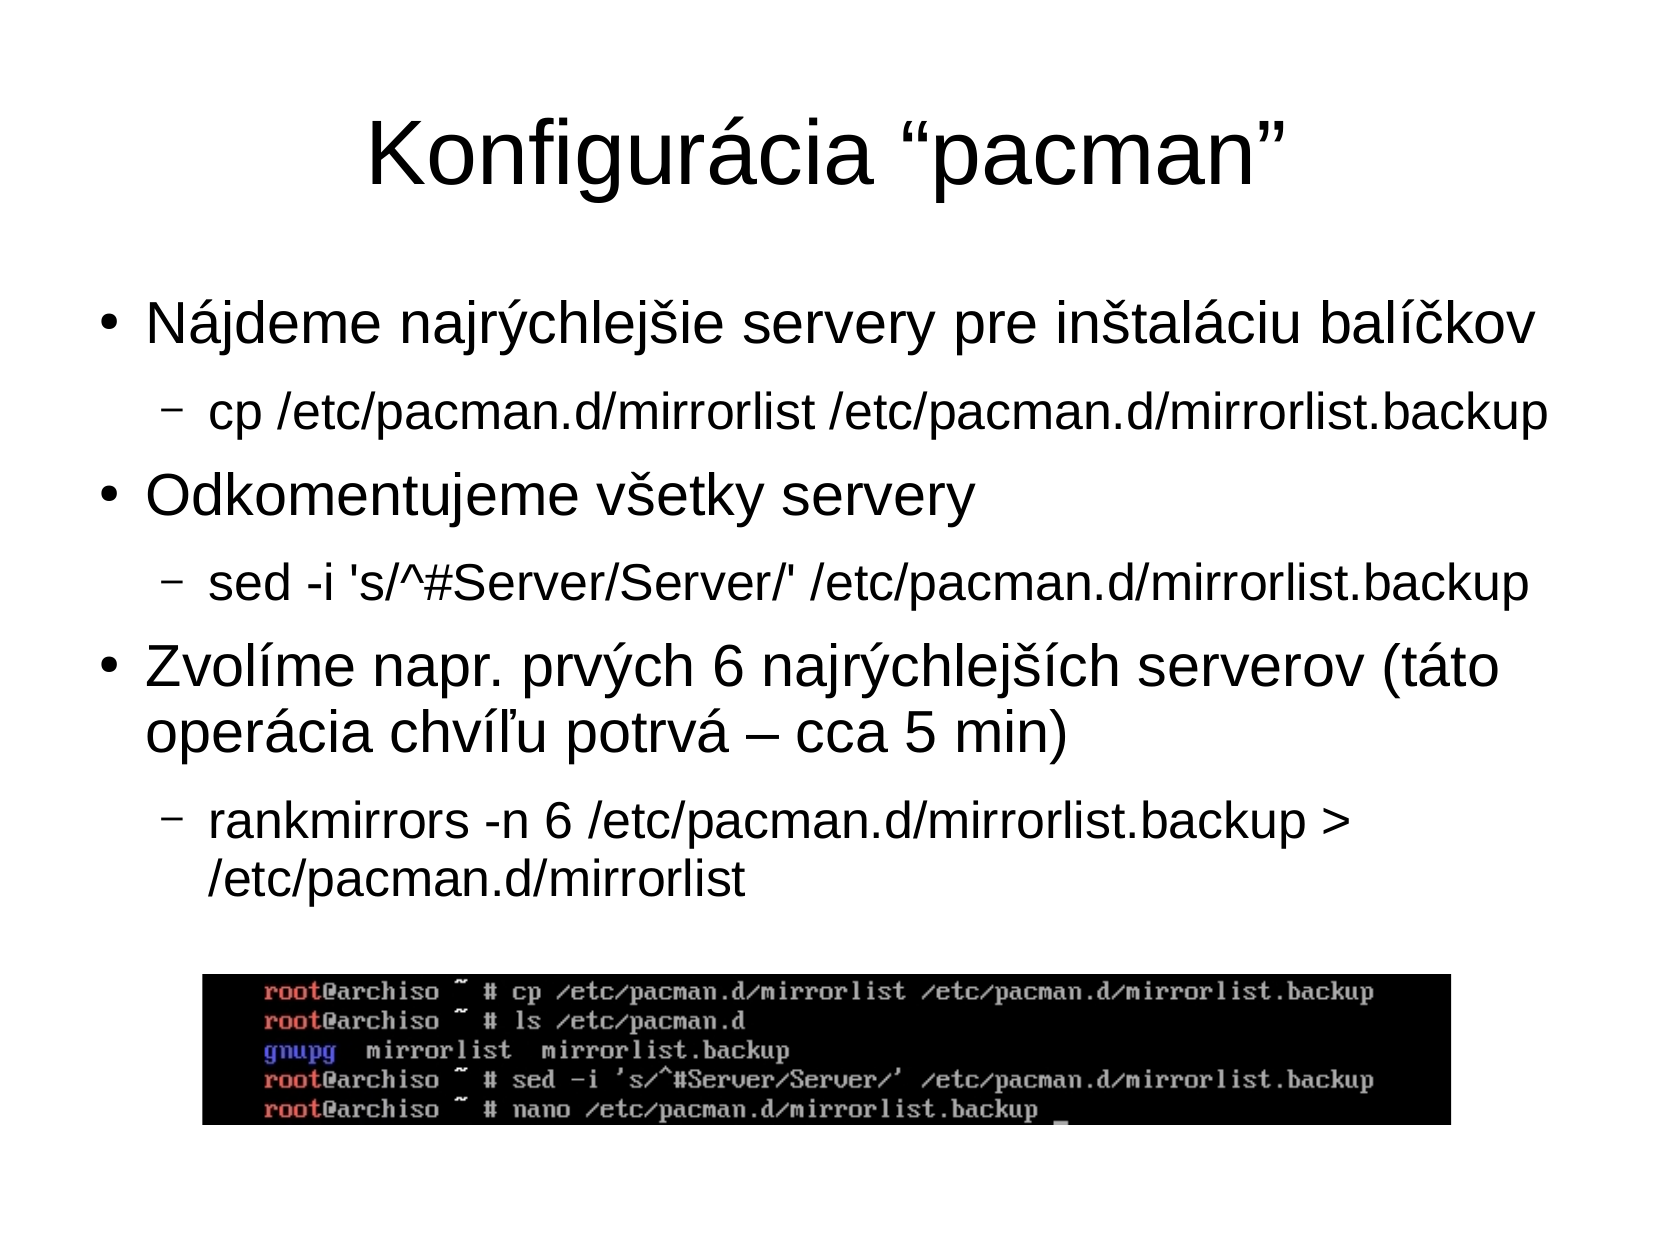

# Konfigurácia “pacman”
Nájdeme najrýchlejšie servery pre inštaláciu balíčkov
cp /etc/pacman.d/mirrorlist /etc/pacman.d/mirrorlist.backup
Odkomentujeme všetky servery
sed -i 's/^#Server/Server/' /etc/pacman.d/mirrorlist.backup
Zvolíme napr. prvých 6 najrýchlejších serverov (táto operácia chvíľu potrvá – cca 5 min)
rankmirrors -n 6 /etc/pacman.d/mirrorlist.backup > /etc/pacman.d/mirrorlist